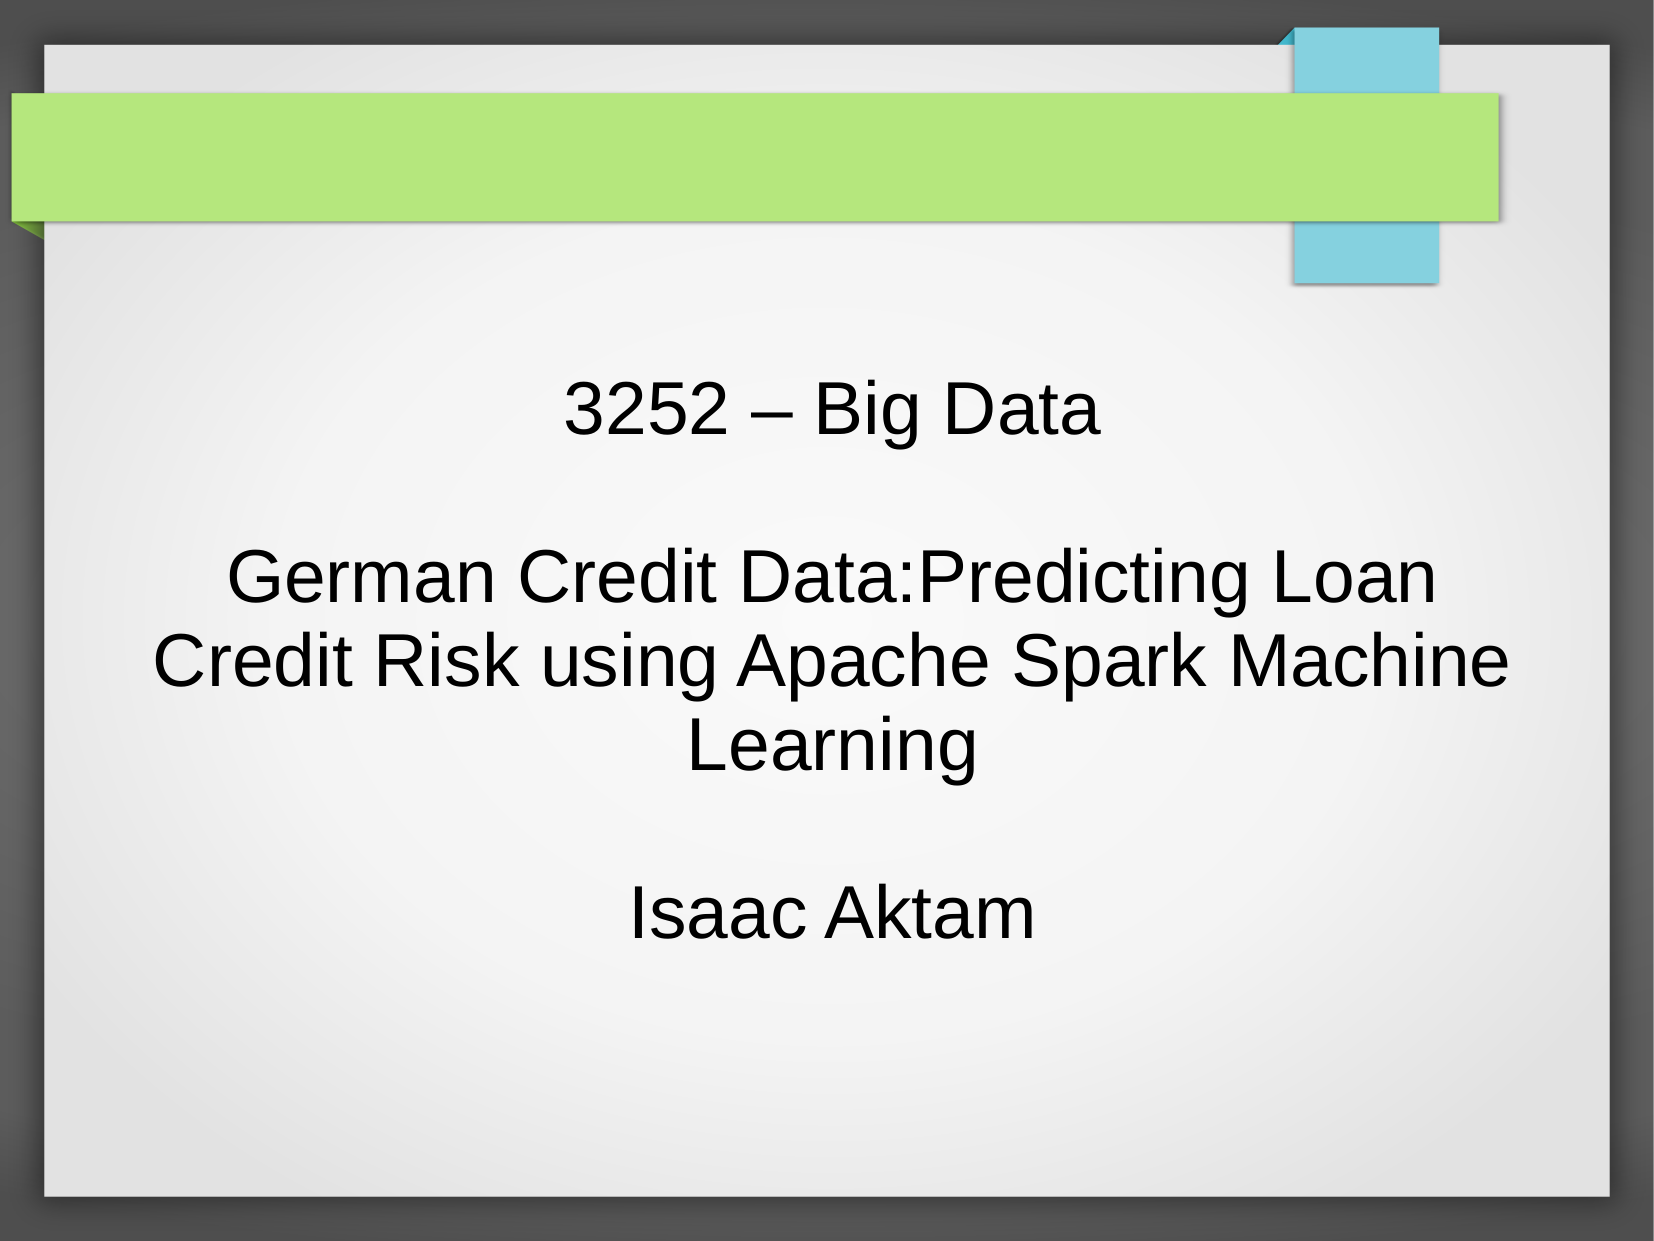

3252 – Big Data
German Credit Data:Predicting Loan Credit Risk using Apache Spark Machine Learning
Isaac Aktam